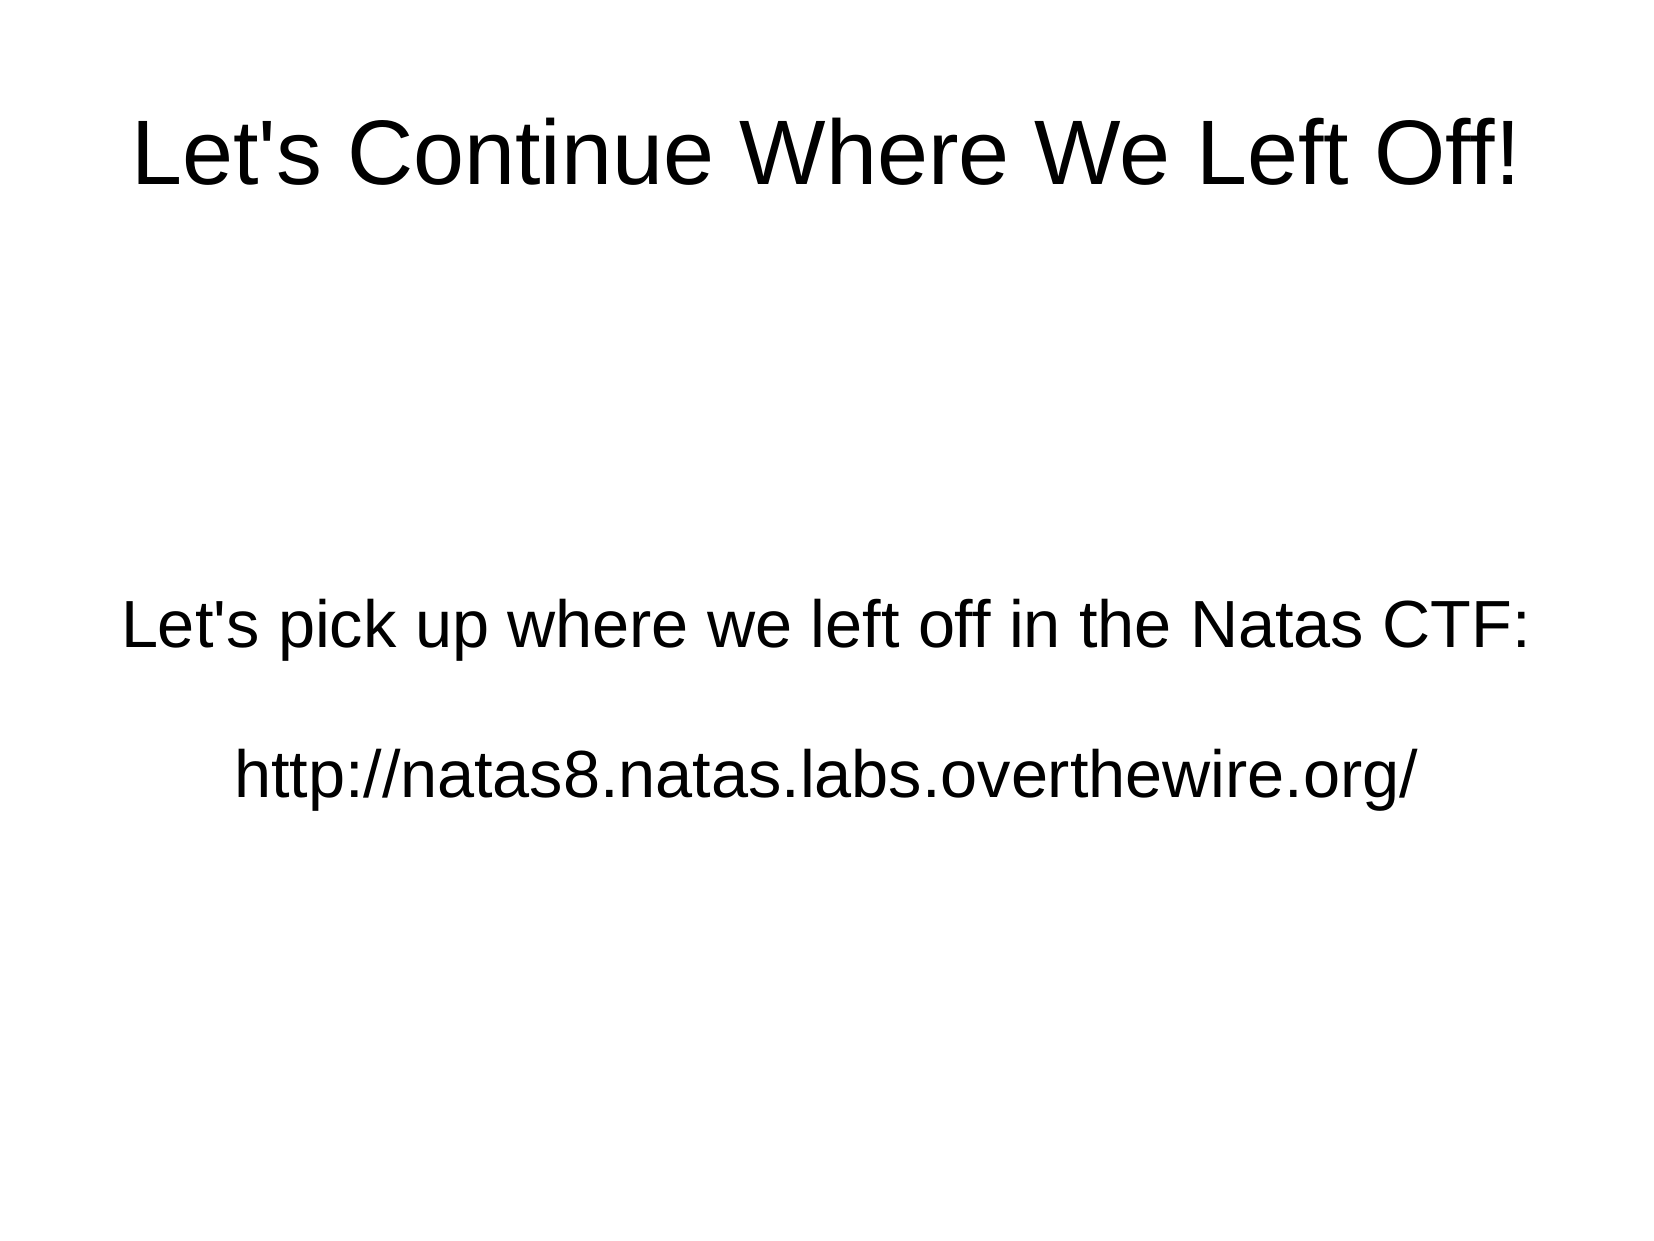

# Let's Continue Where We Left Off!
Let's pick up where we left off in the Natas CTF:
http://natas8.natas.labs.overthewire.org/